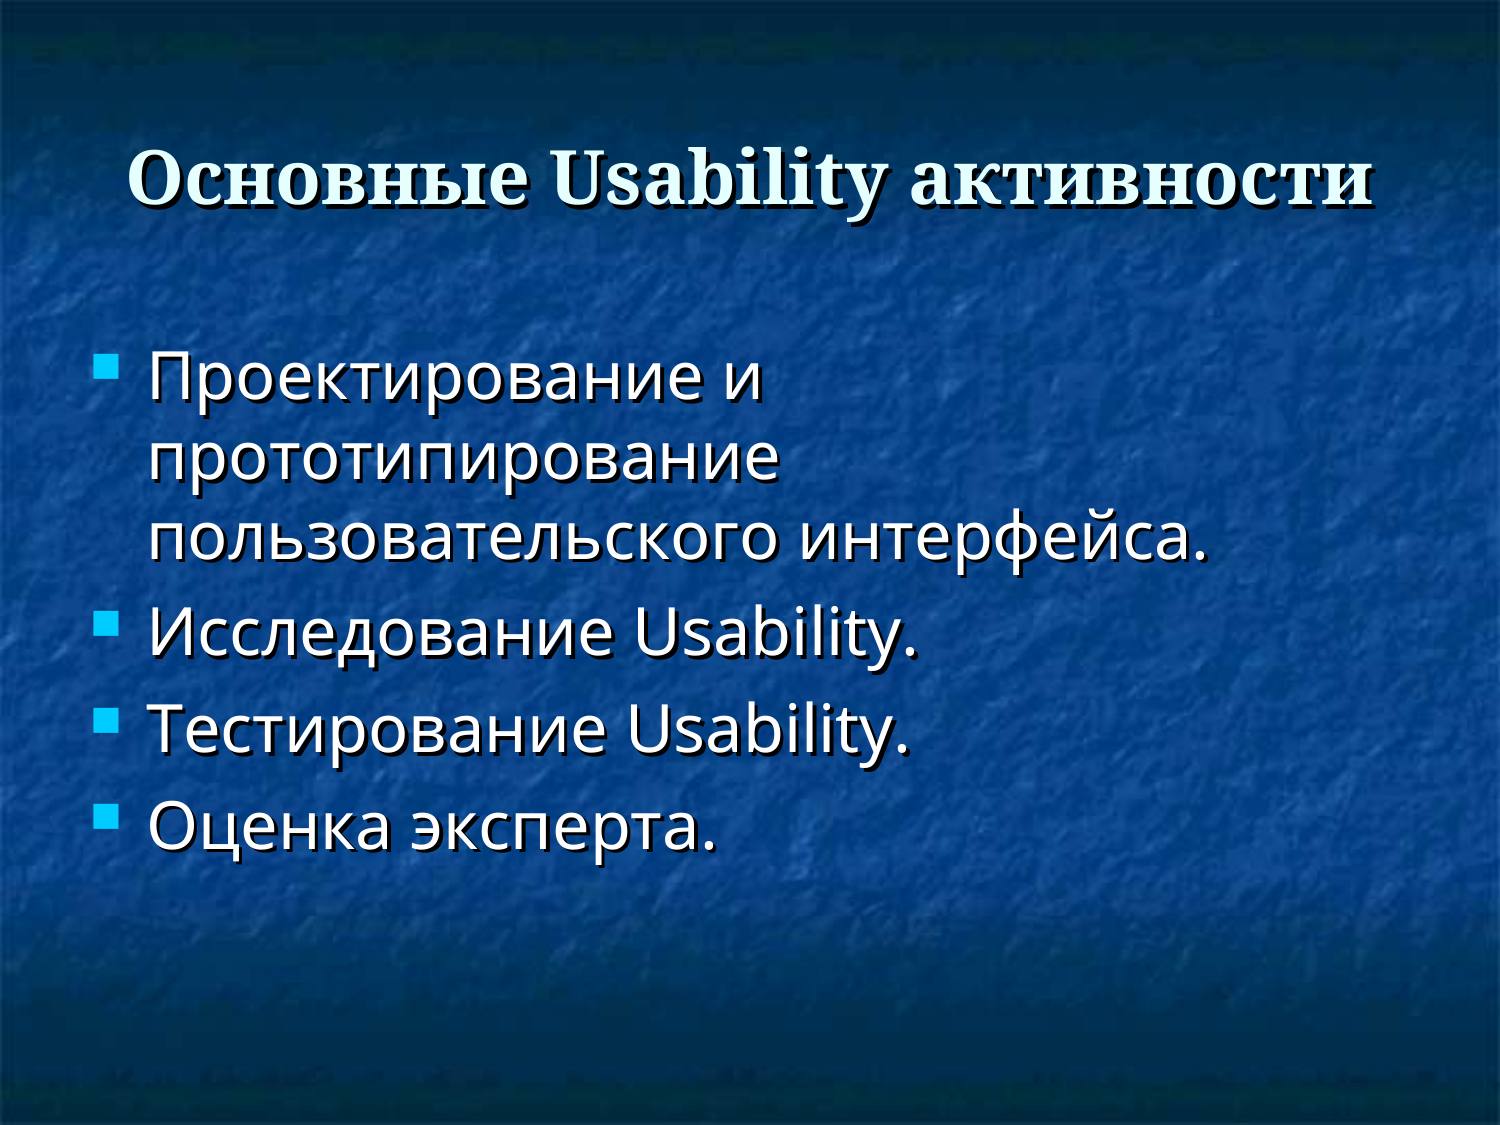

# Основные Usability активности
Проектирование и прототипирование пользовательского интерфейса.
Исследование Usability.
Тестирование Usability.
Оценка эксперта.